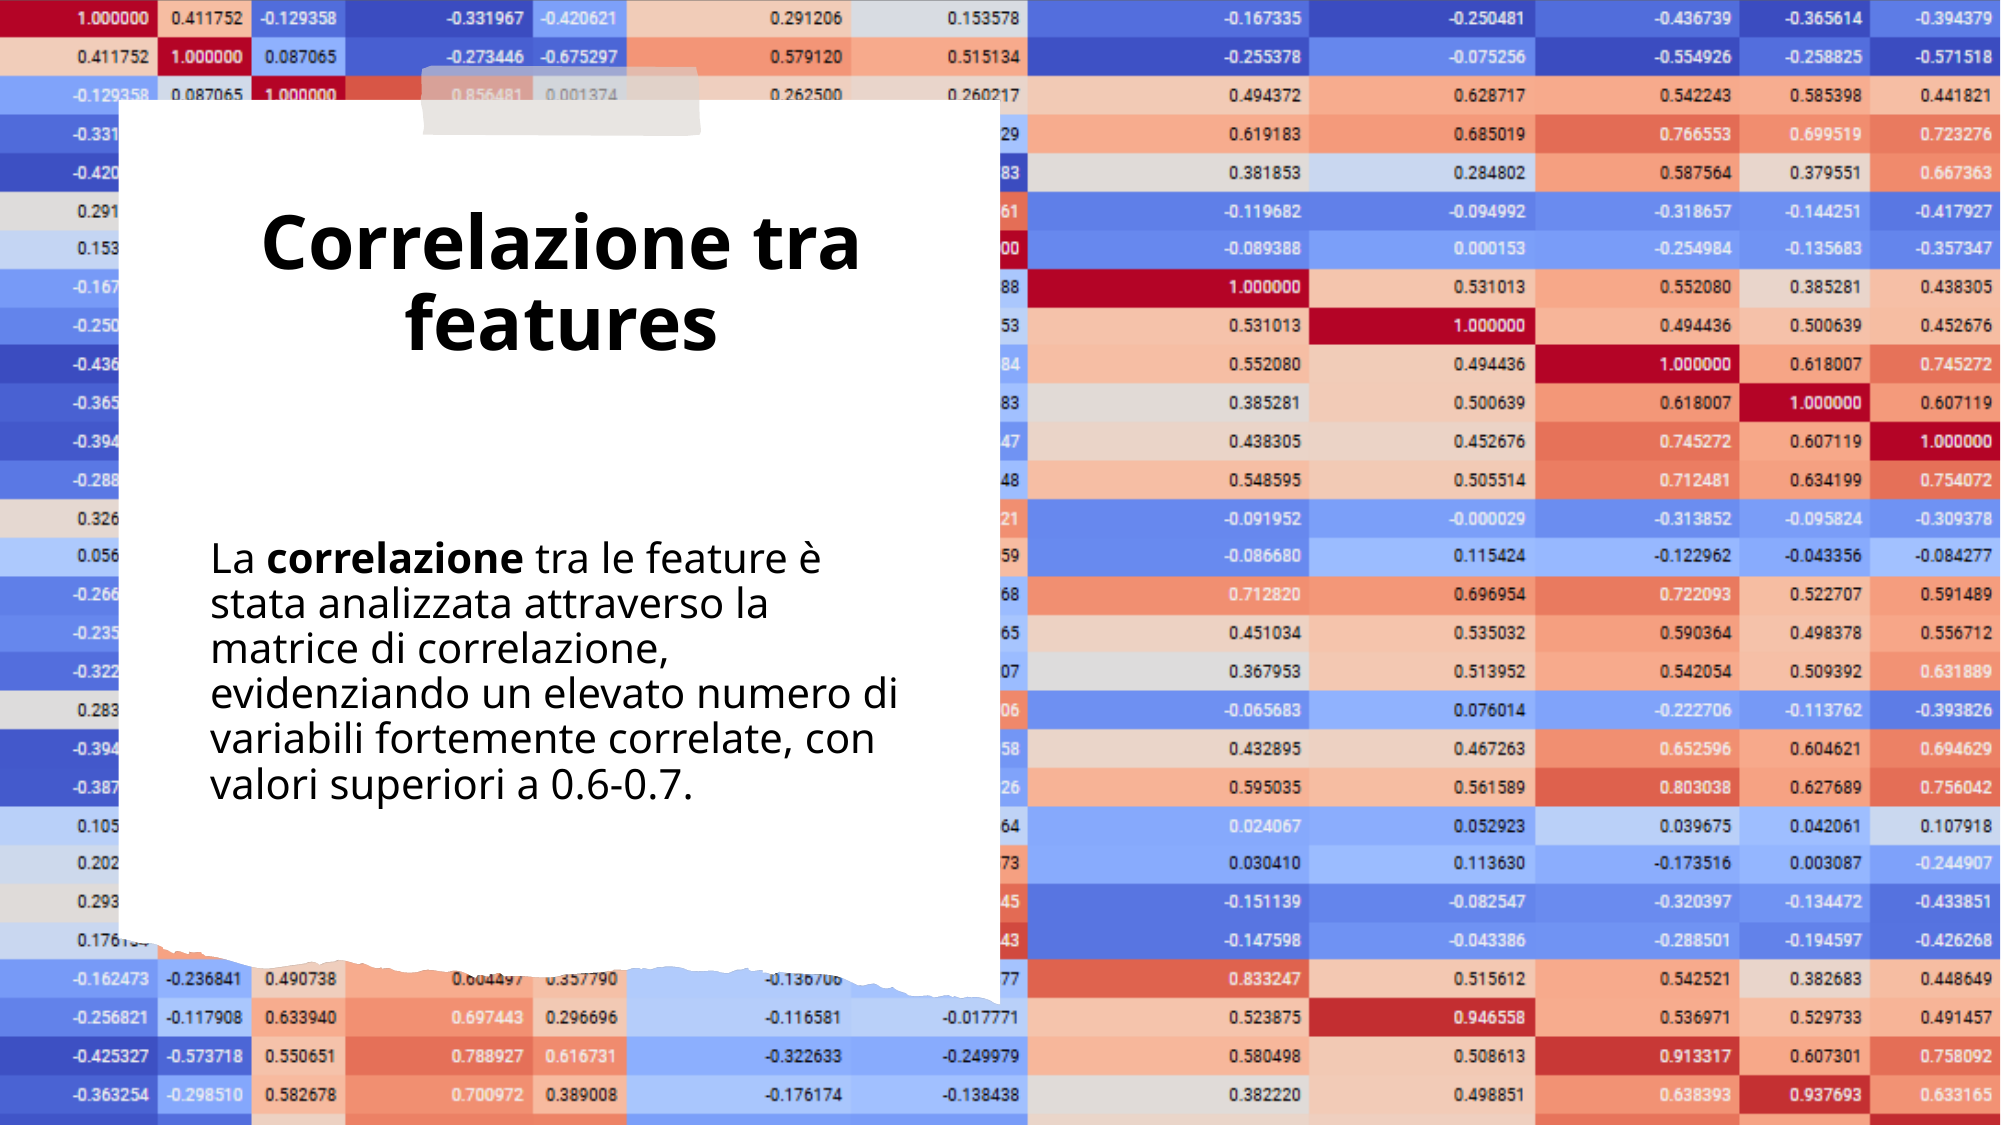

# Correlazione tra features
La correlazione tra le feature è stata analizzata attraverso la matrice di correlazione, evidenziando un elevato numero di variabili fortemente correlate, con valori superiori a 0.6-0.7.